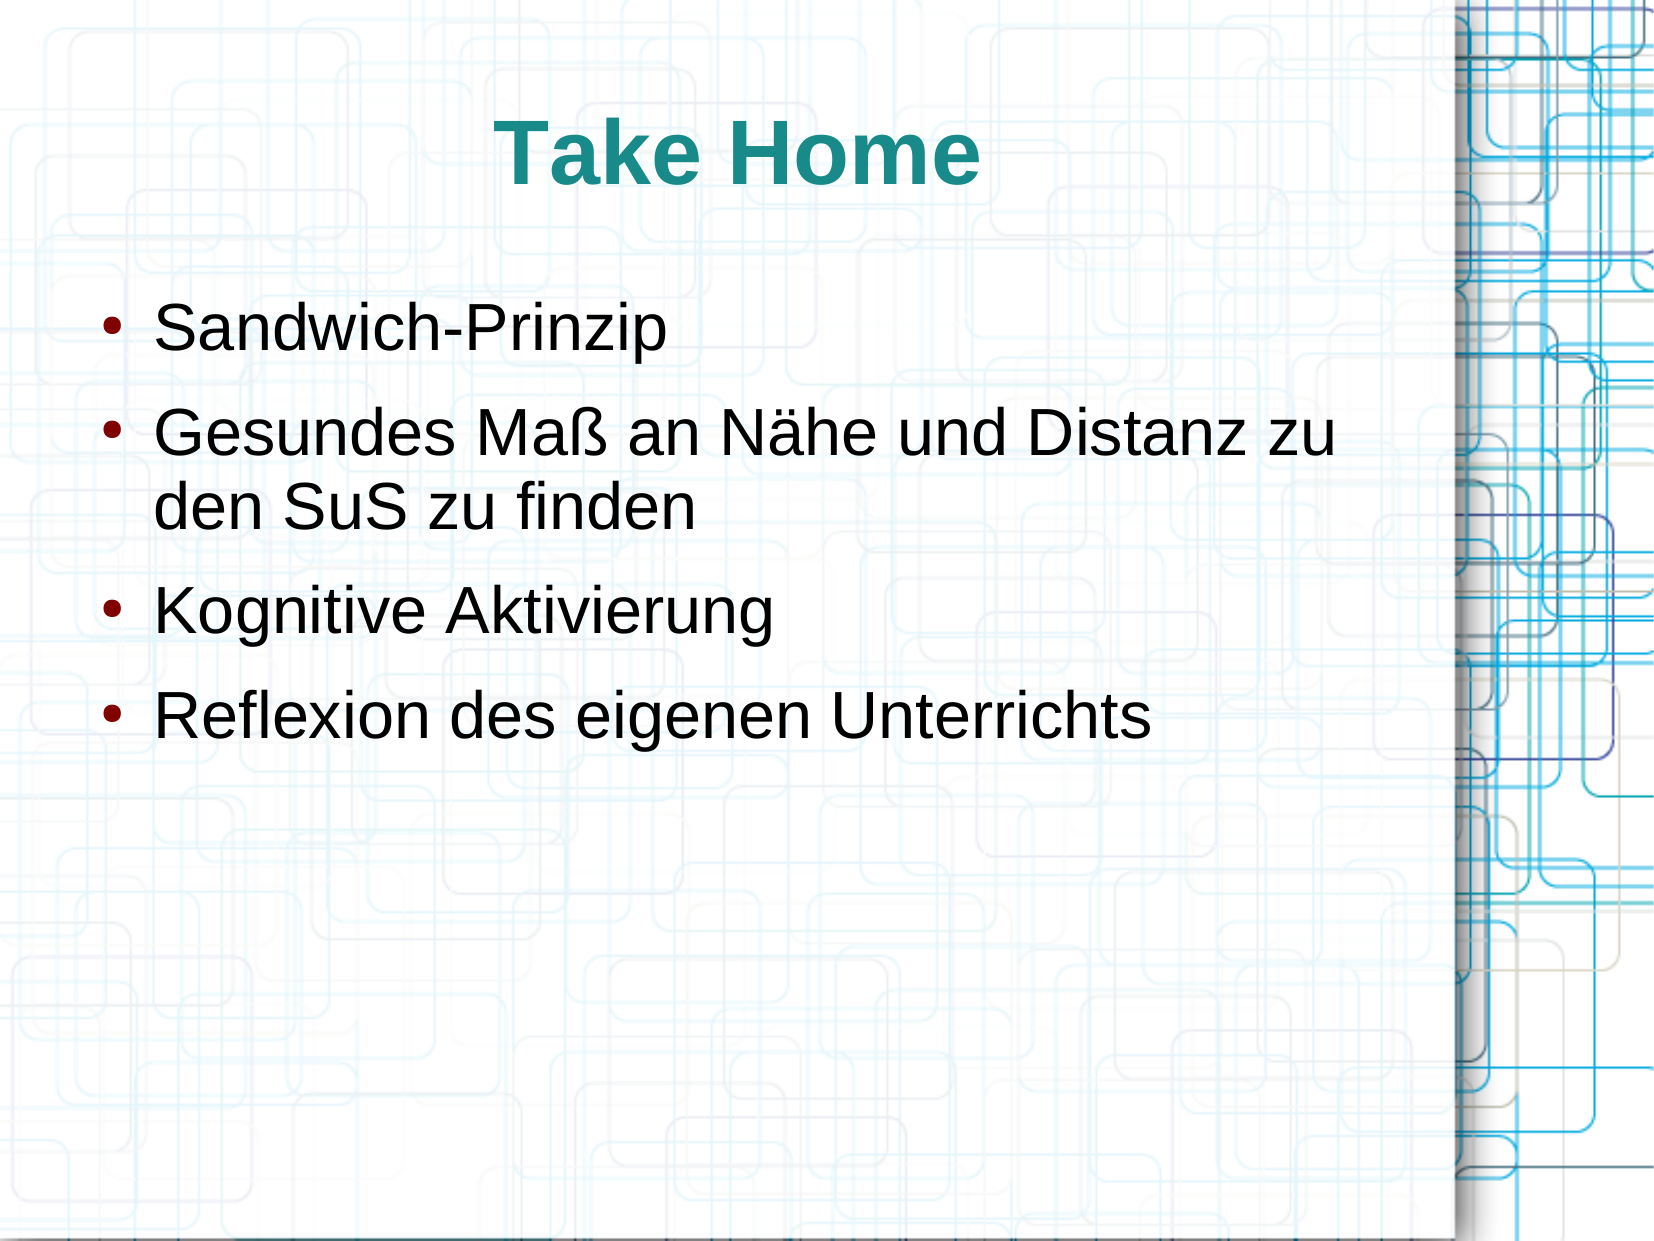

# Take Home
Sandwich-Prinzip
Gesundes Maß an Nähe und Distanz zu den SuS zu finden
Kognitive Aktivierung
Reflexion des eigenen Unterrichts